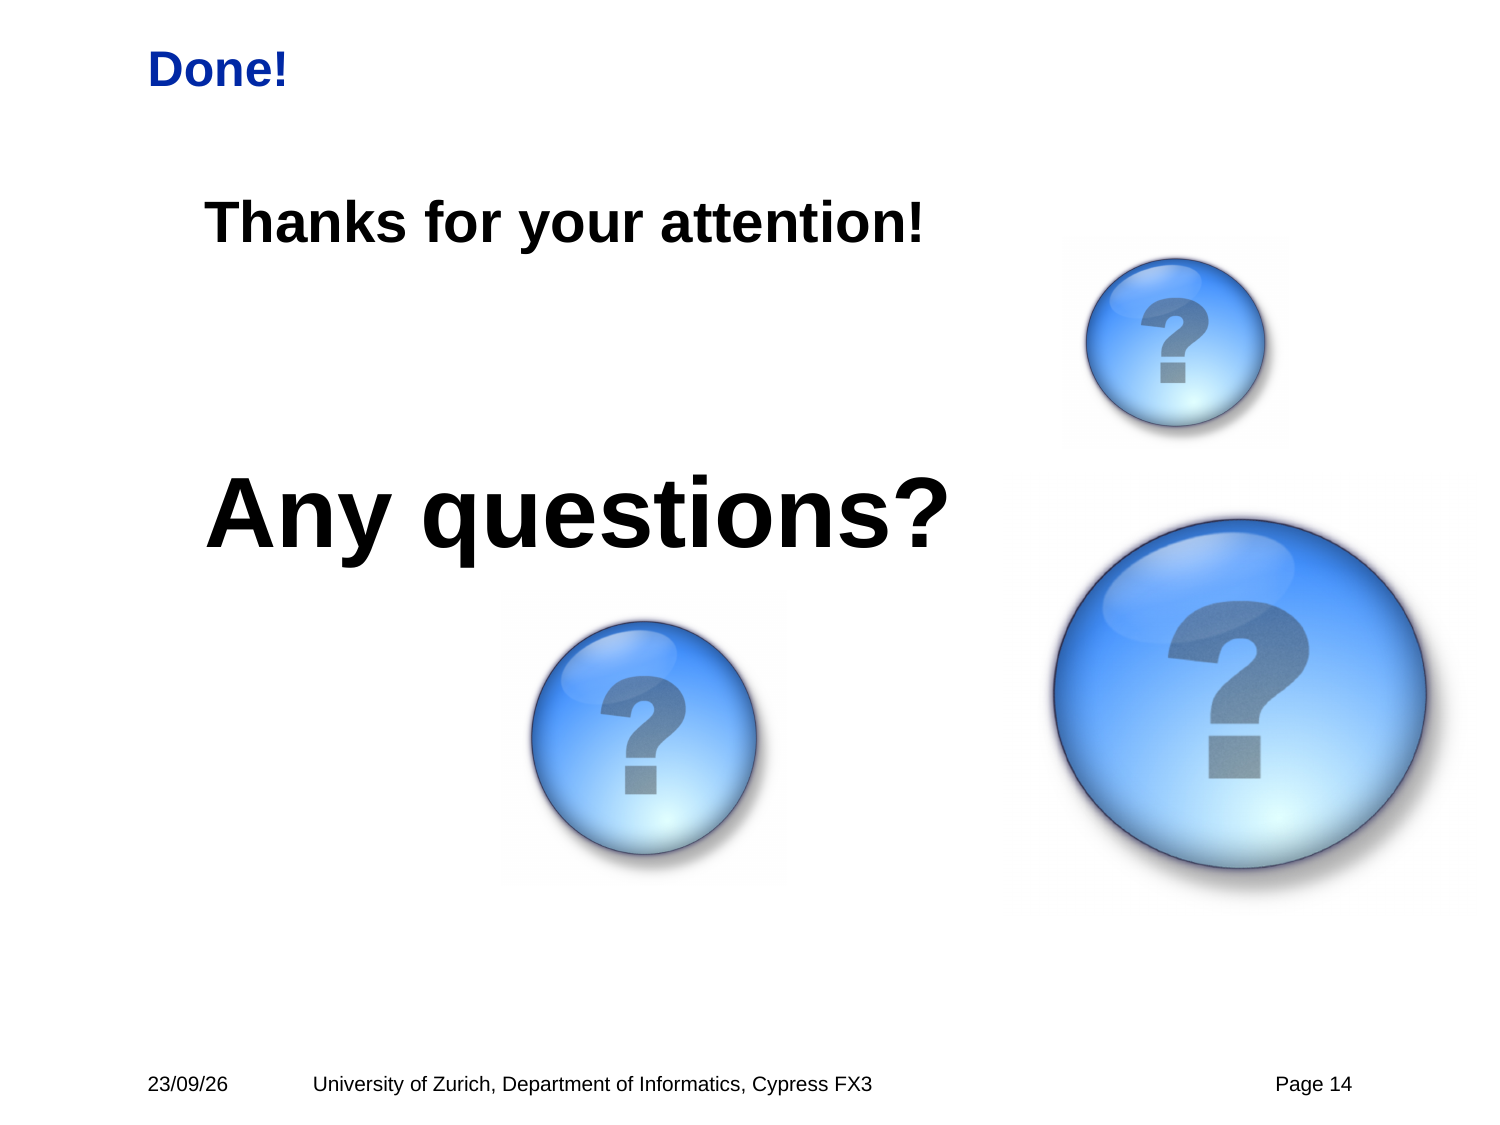

# Done!
Thanks for your attention!
Any questions?
University of Zurich, Department of Informatics, Cypress FX3
14